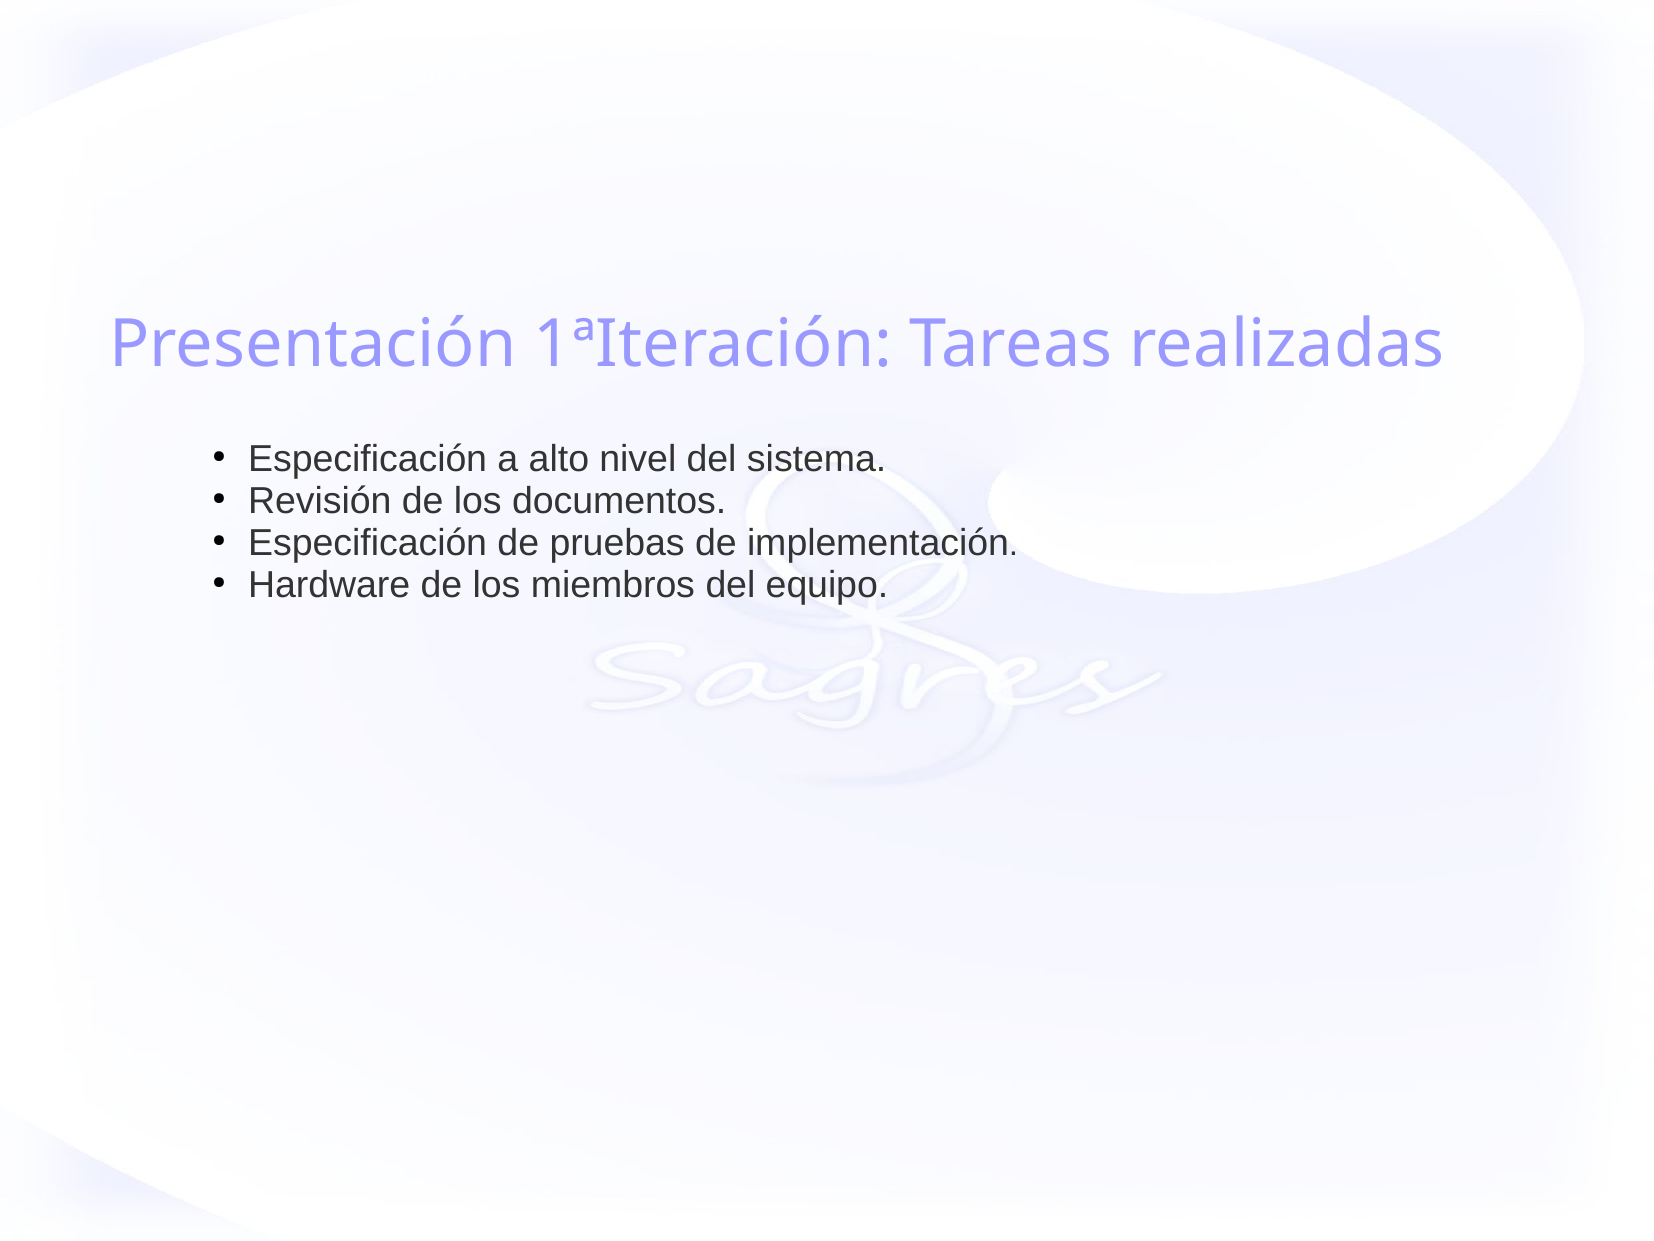

Presentación 1ªIteración: Tareas realizadas
Especificación a alto nivel del sistema.
Revisión de los documentos.
Especificación de pruebas de implementación.
Hardware de los miembros del equipo.
1